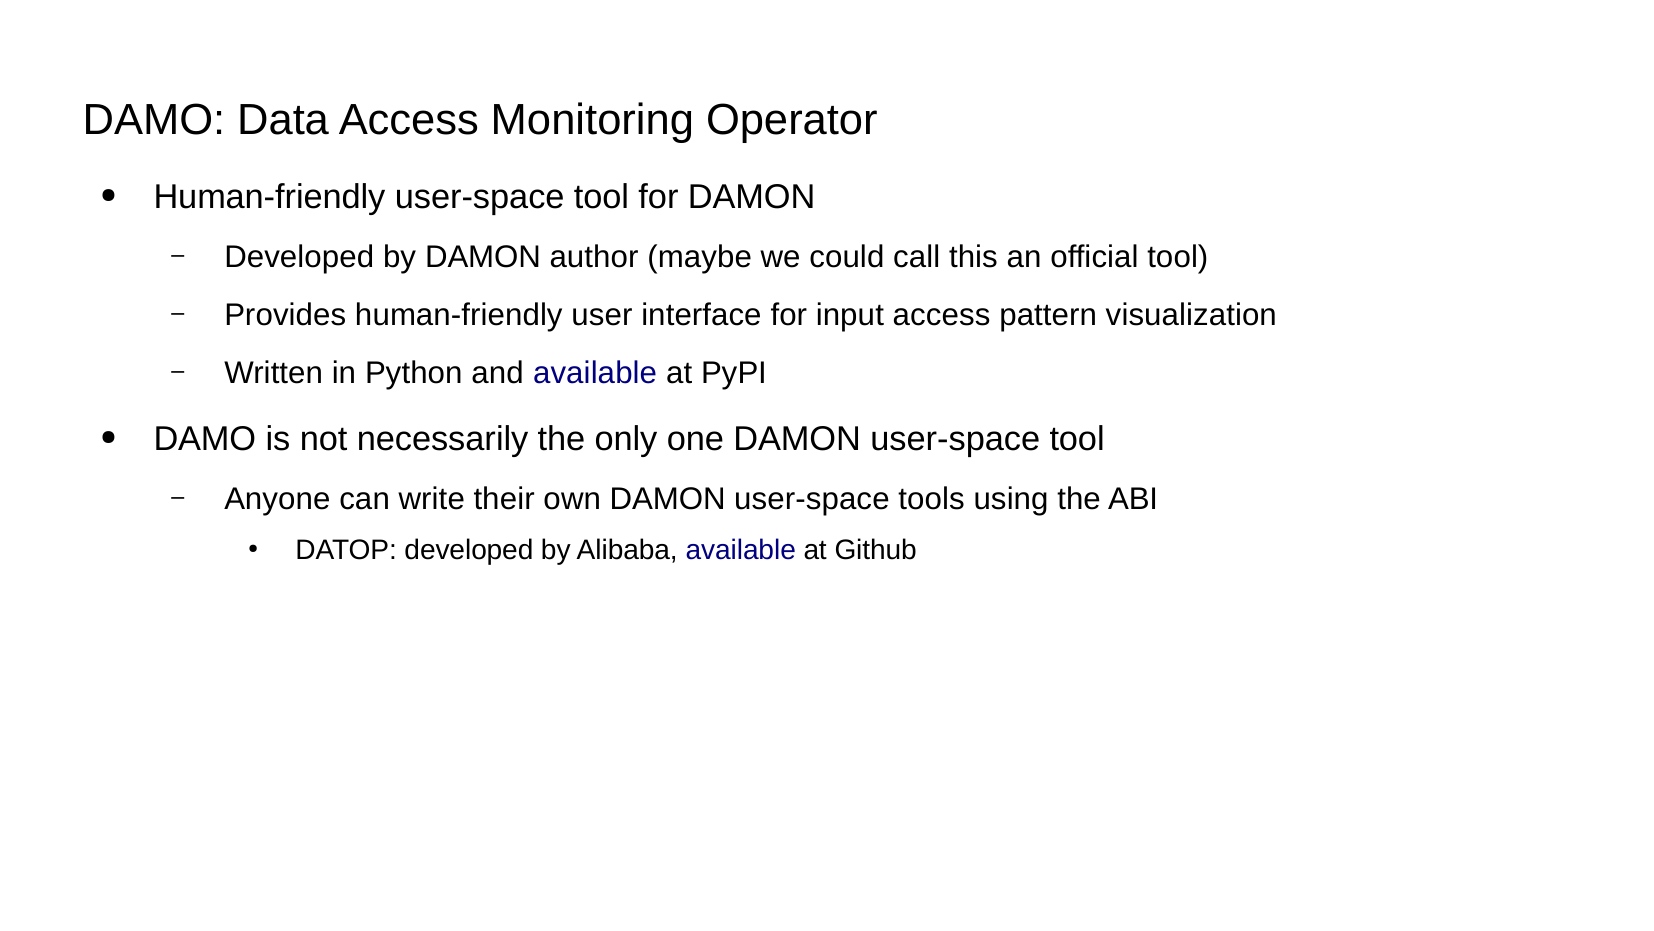

DAMO: Data Access Monitoring Operator
# Human-friendly user-space tool for DAMON
Developed by DAMON author (maybe we could call this an official tool)
Provides human-friendly user interface for input access pattern visualization
Written in Python and available at PyPI
DAMO is not necessarily the only one DAMON user-space tool
Anyone can write their own DAMON user-space tools using the ABI
DATOP: developed by Alibaba, available at Github